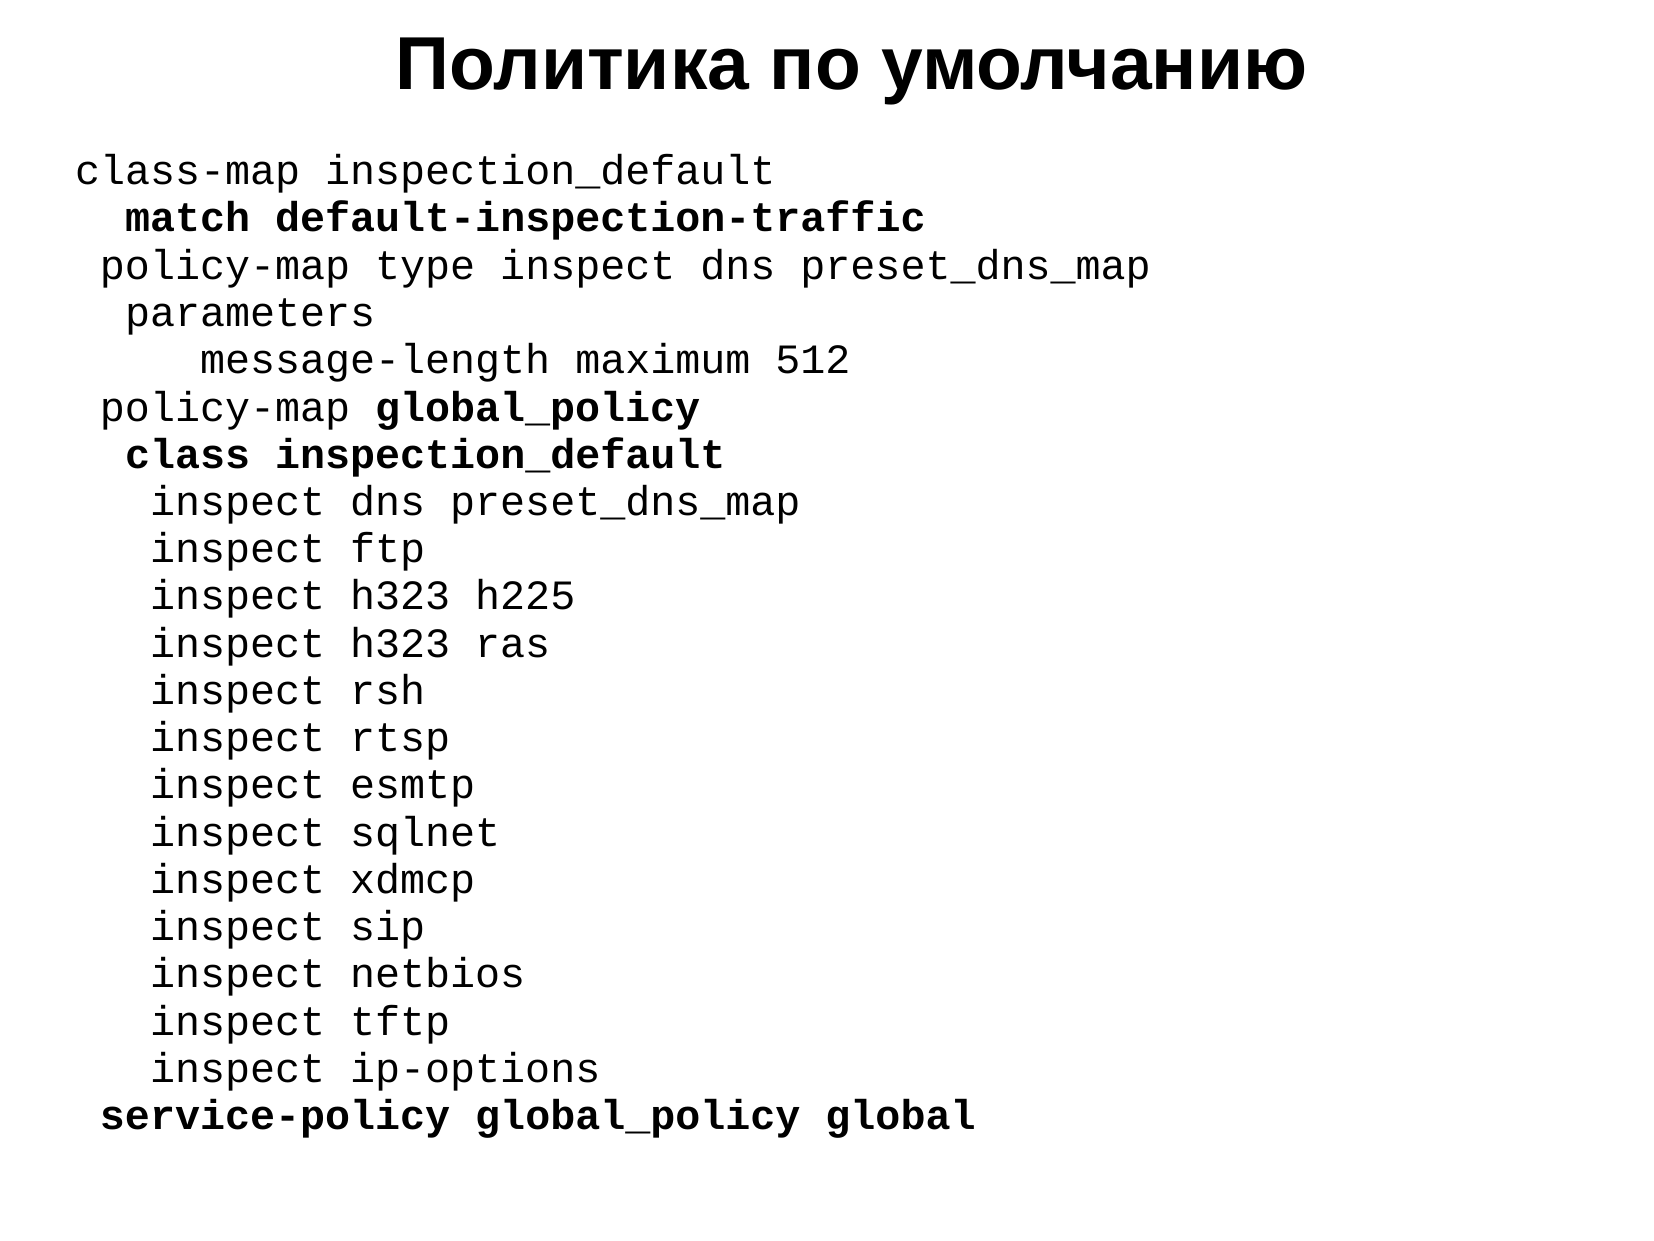

Политика по умолчанию
# class-map inspection_default
 match default-inspection-traffic
 policy-map type inspect dns preset_dns_map
 parameters
 message-length maximum 512
 policy-map global_policy
 class inspection_default
 inspect dns preset_dns_map
 inspect ftp
 inspect h323 h225
 inspect h323 ras
 inspect rsh
 inspect rtsp
 inspect esmtp
 inspect sqlnet
 inspect xdmcp
 inspect sip
 inspect netbios
 inspect tftp
 inspect ip-options
 service-policy global_policy global